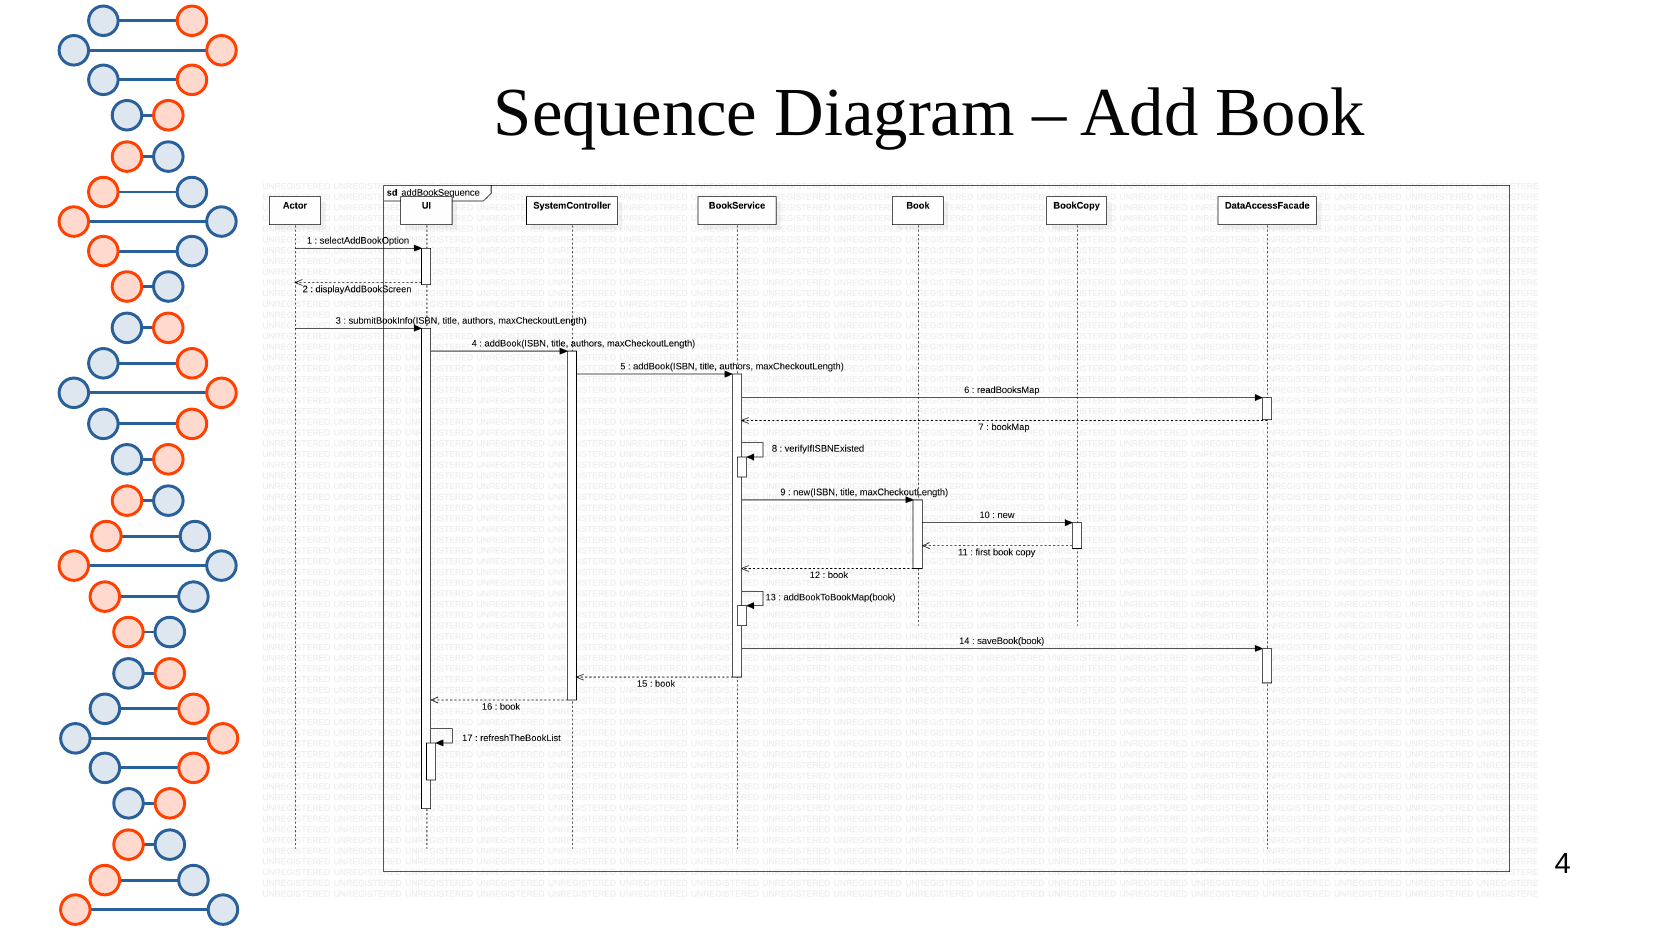

# Sequence Diagram – Add Book
4